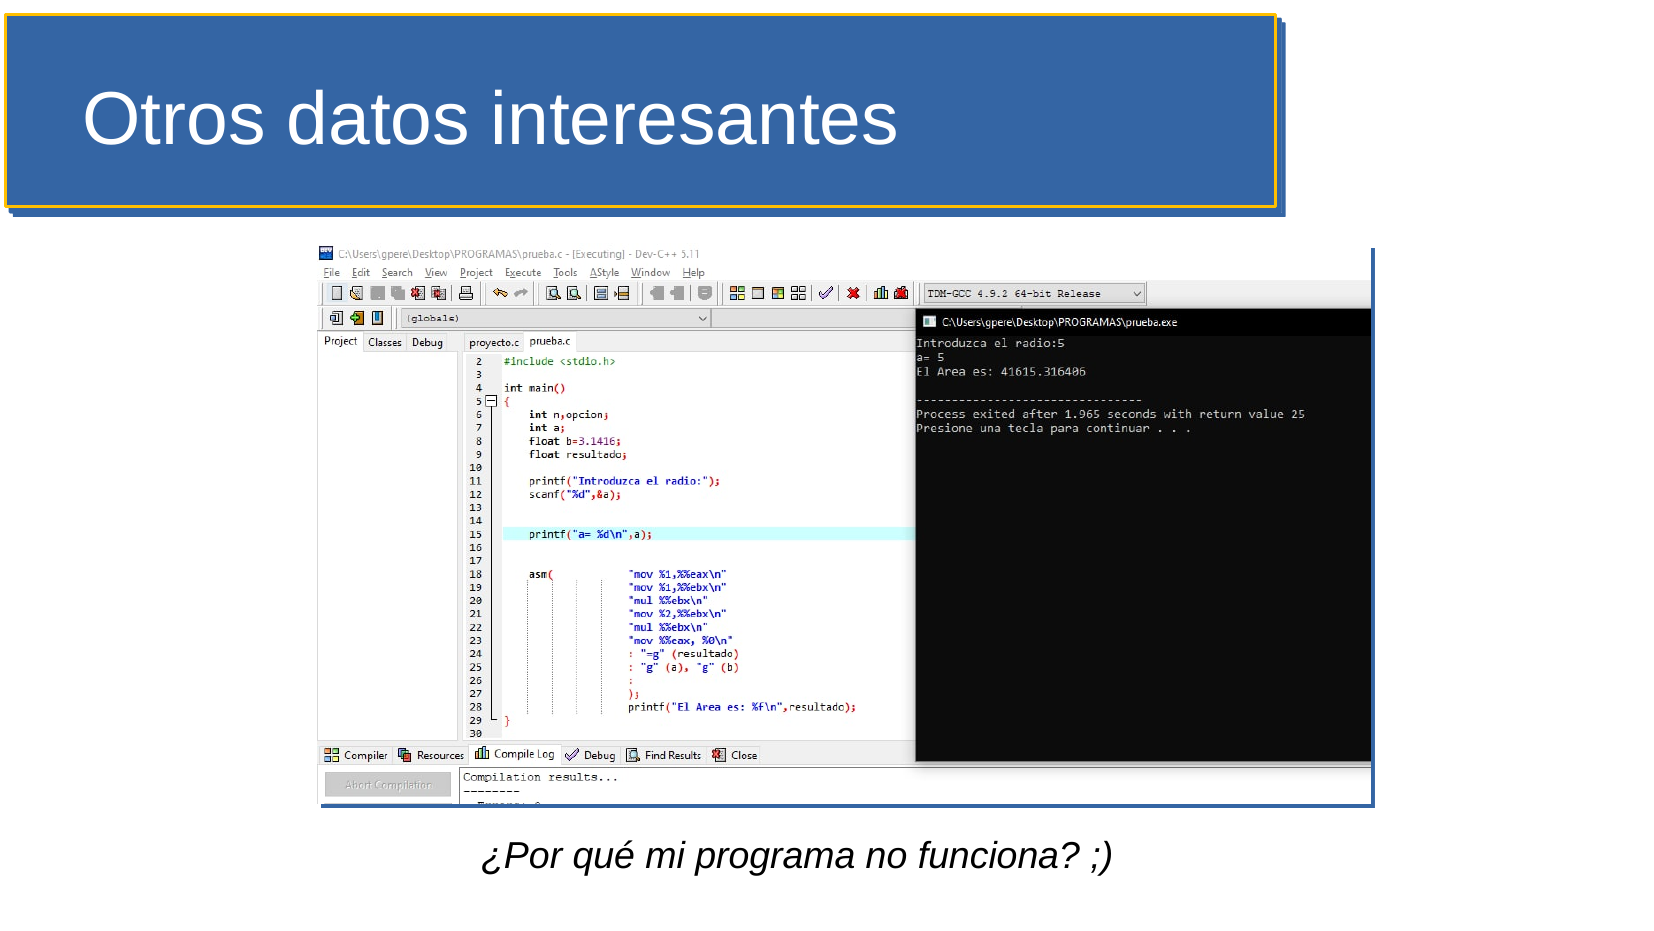

# Otros datos interesantes
¿Por qué mi programa no funciona? ;)